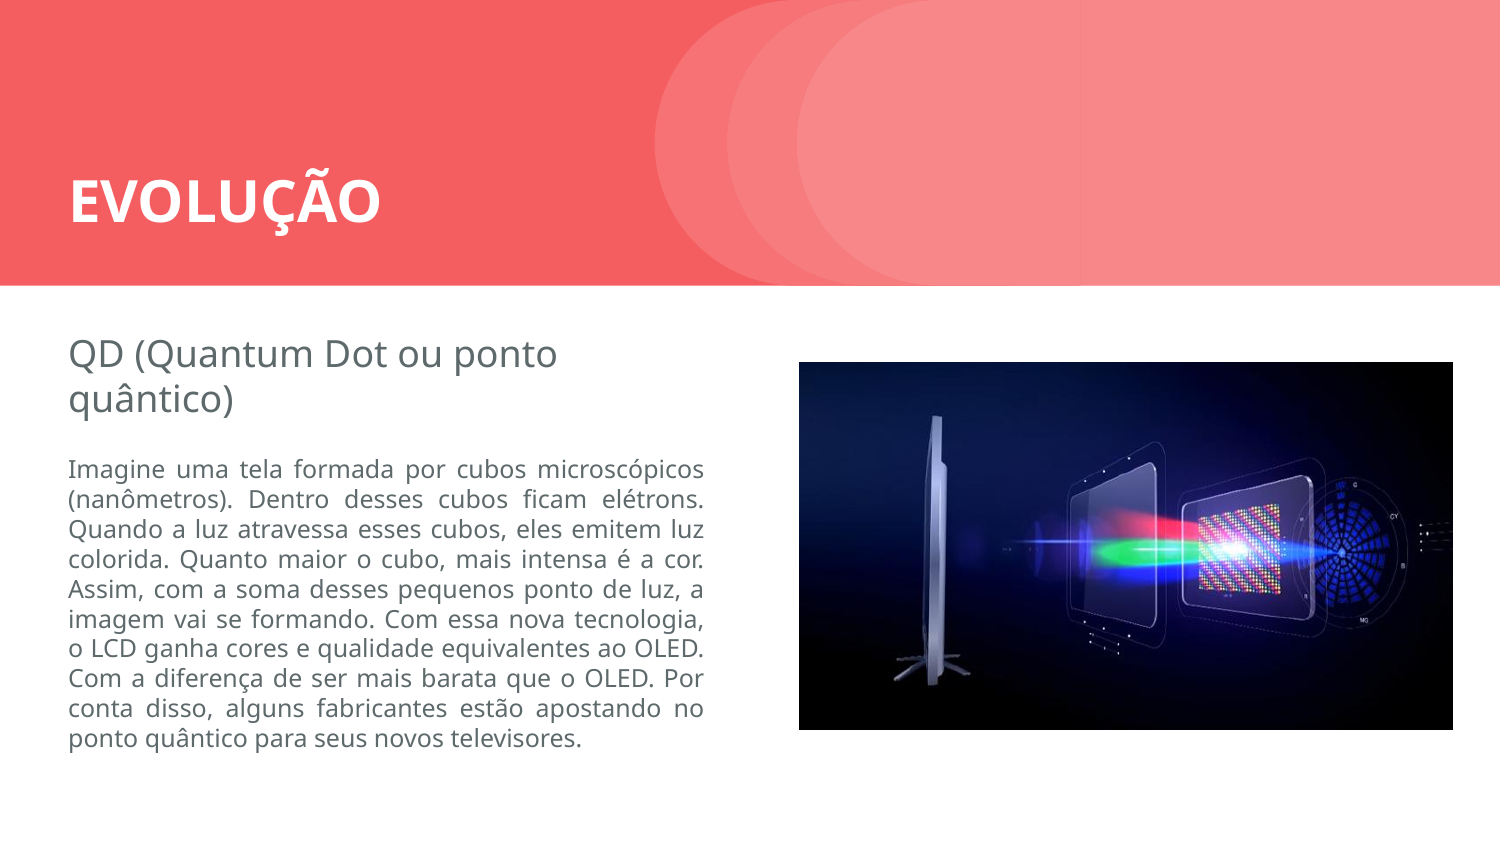

# EVOLUÇÃO
QD (Quantum Dot ou ponto quântico)
Imagine uma tela formada por cubos microscópicos (nanômetros). Dentro desses cubos ficam elétrons. Quando a luz atravessa esses cubos, eles emitem luz colorida. Quanto maior o cubo, mais intensa é a cor. Assim, com a soma desses pequenos ponto de luz, a imagem vai se formando. Com essa nova tecnologia, o LCD ganha cores e qualidade equivalentes ao OLED. Com a diferença de ser mais barata que o OLED. Por conta disso, alguns fabricantes estão apostando no ponto quântico para seus novos televisores.